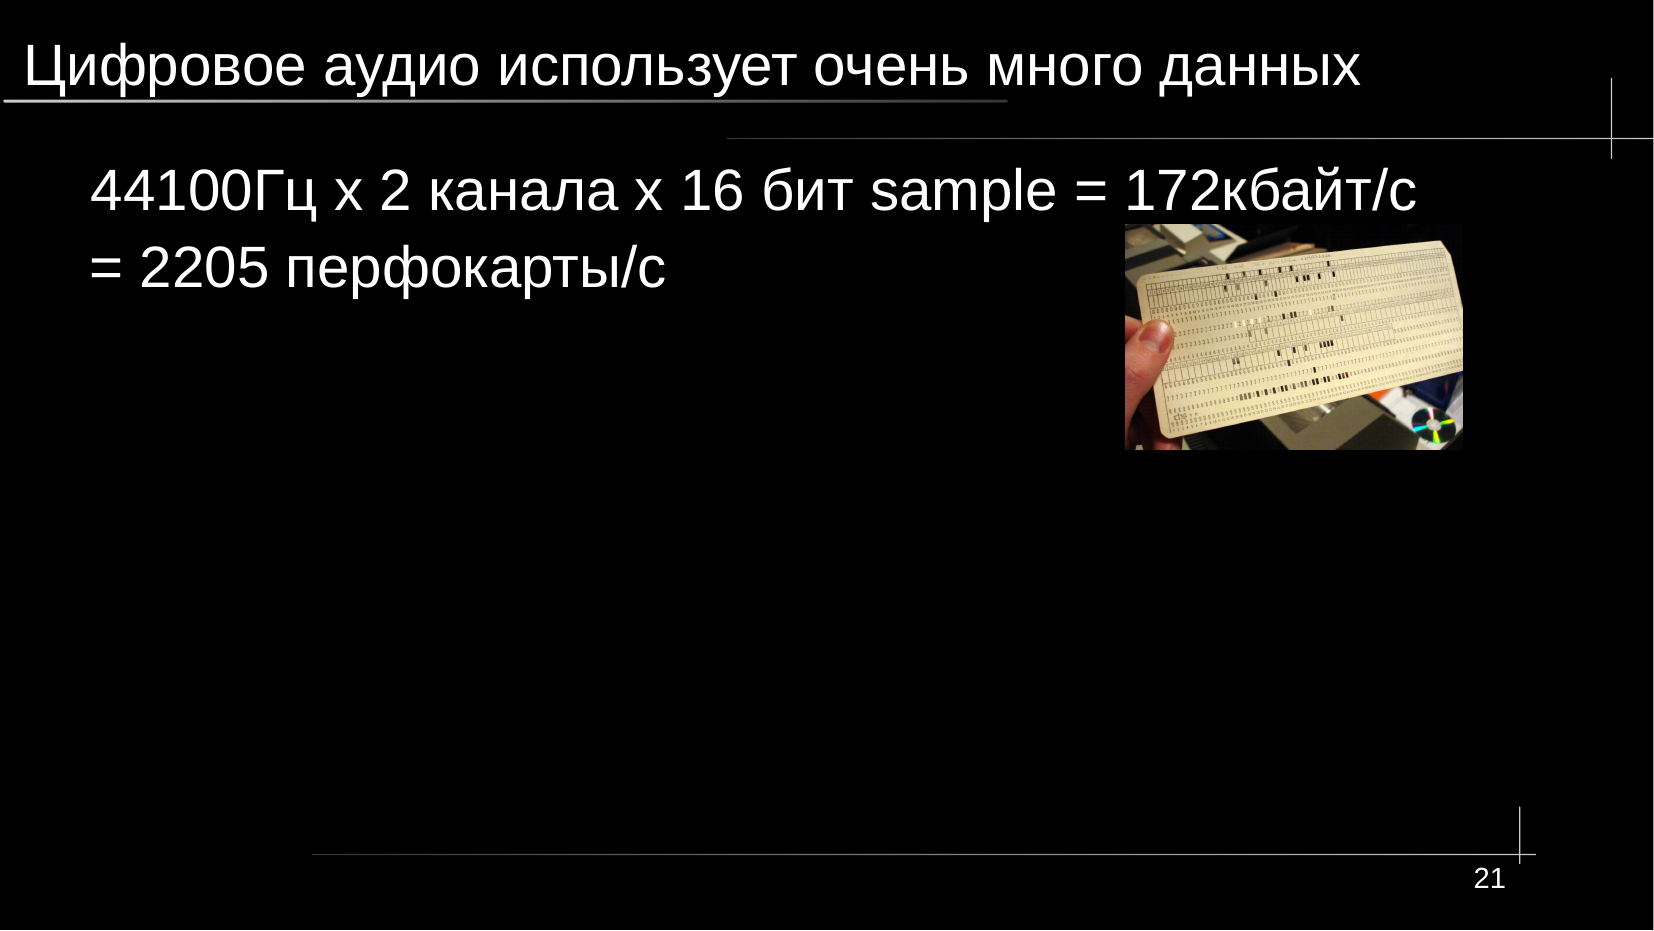

# Цифровое аудио использует очень много данных
44100Гц x 2 канала x 16 бит sample = 172кбайт/c
= 2205 перфокарты/c
21